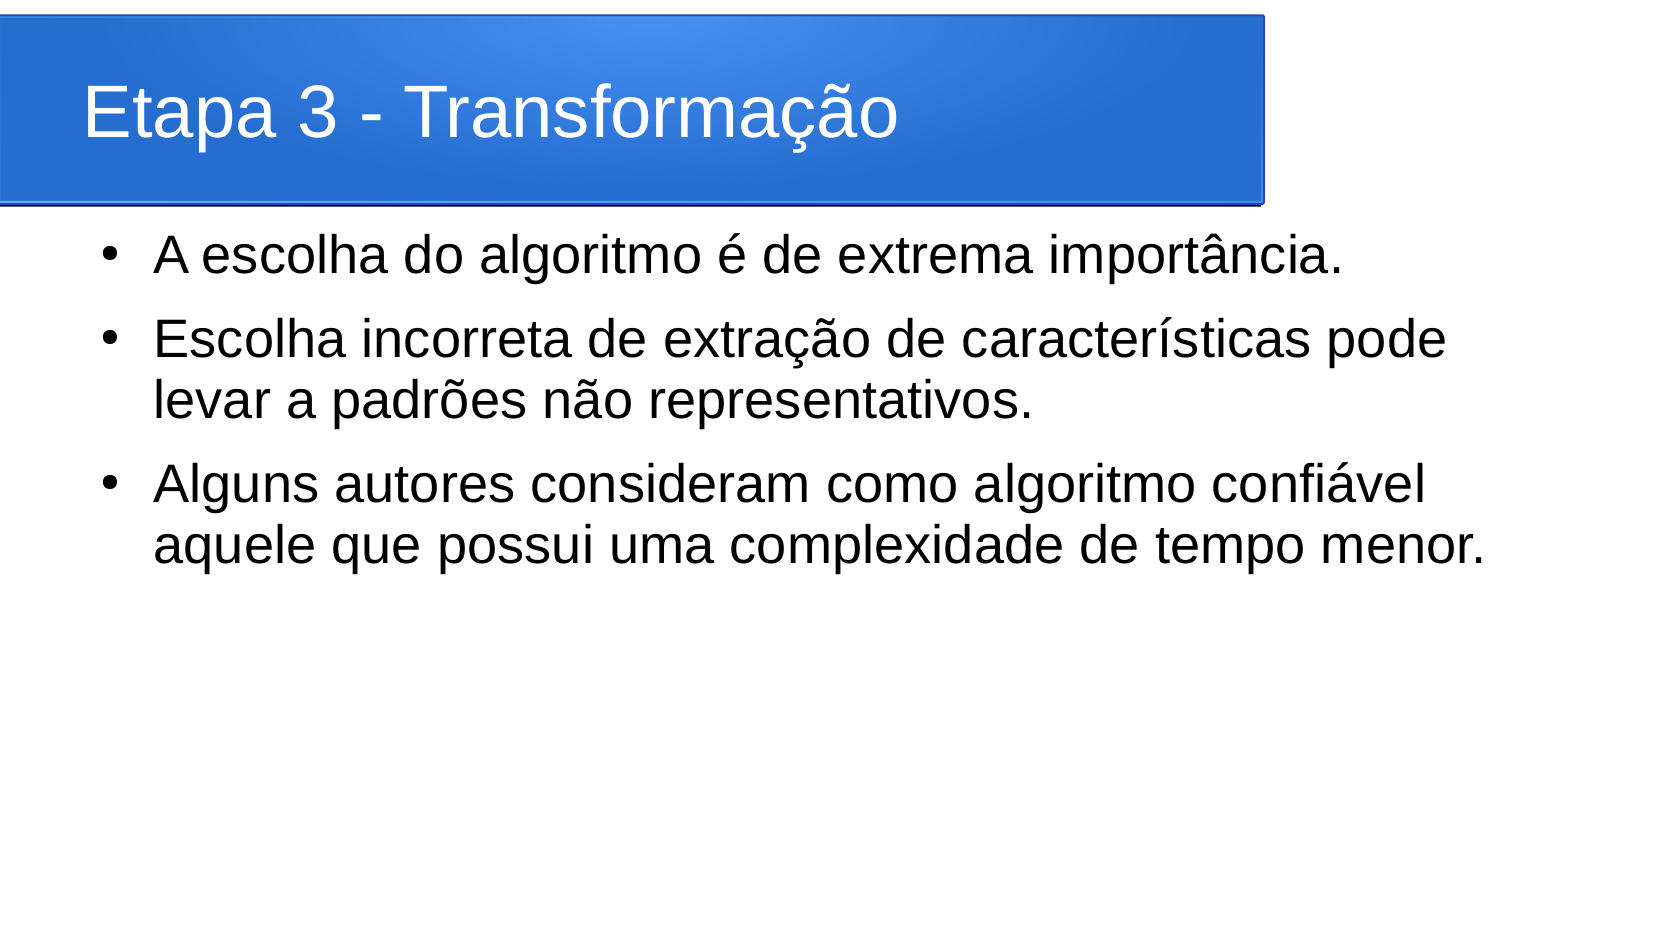

# Etapa 3 - Transformação
A escolha do algoritmo é de extrema importância.
Escolha incorreta de extração de características pode levar a padrões não representativos.
Alguns autores consideram como algoritmo confiável aquele que possui uma complexidade de tempo menor.